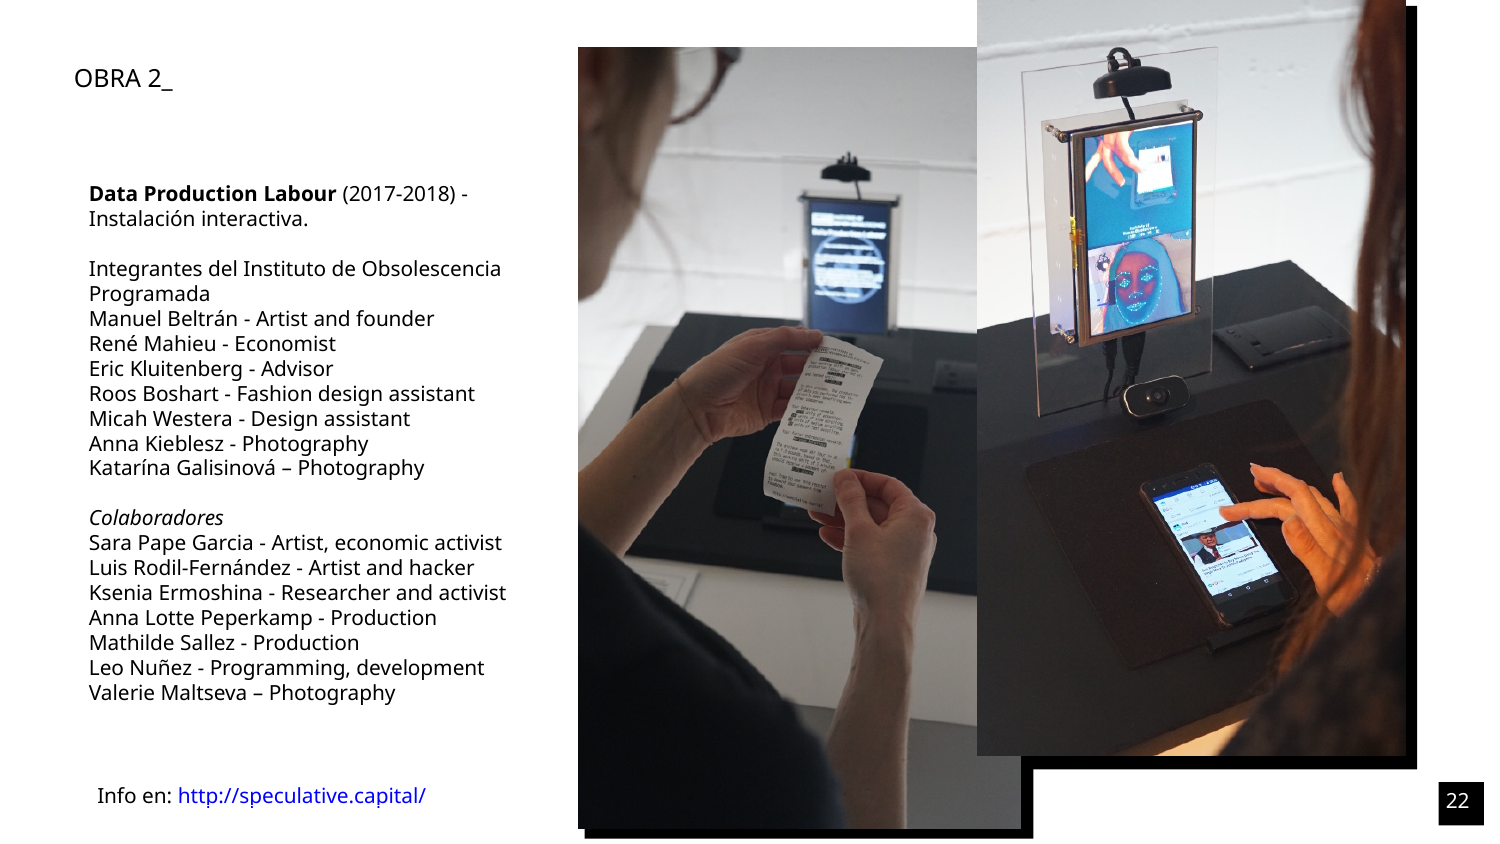

OBRA 2_
Data Production Labour (2017-2018) -Instalación interactiva.
Integrantes del Instituto de Obsolescencia Programada
Manuel Beltrán - Artist and founder
René Mahieu - Economist
Eric Kluitenberg - Advisor
Roos Boshart - Fashion design assistant
Micah Westera - Design assistant
Anna Kieblesz - Photography
Katarína Galisinová – Photography
Colaboradores
Sara Pape Garcia - Artist, economic activist
Luis Rodil-Fernández - Artist and hacker
Ksenia Ermoshina - Researcher and activist
Anna Lotte Peperkamp - Production
Mathilde Sallez - Production
Leo Nuñez - Programming, development Valerie Maltseva – Photography
Info en: http://speculative.capital/